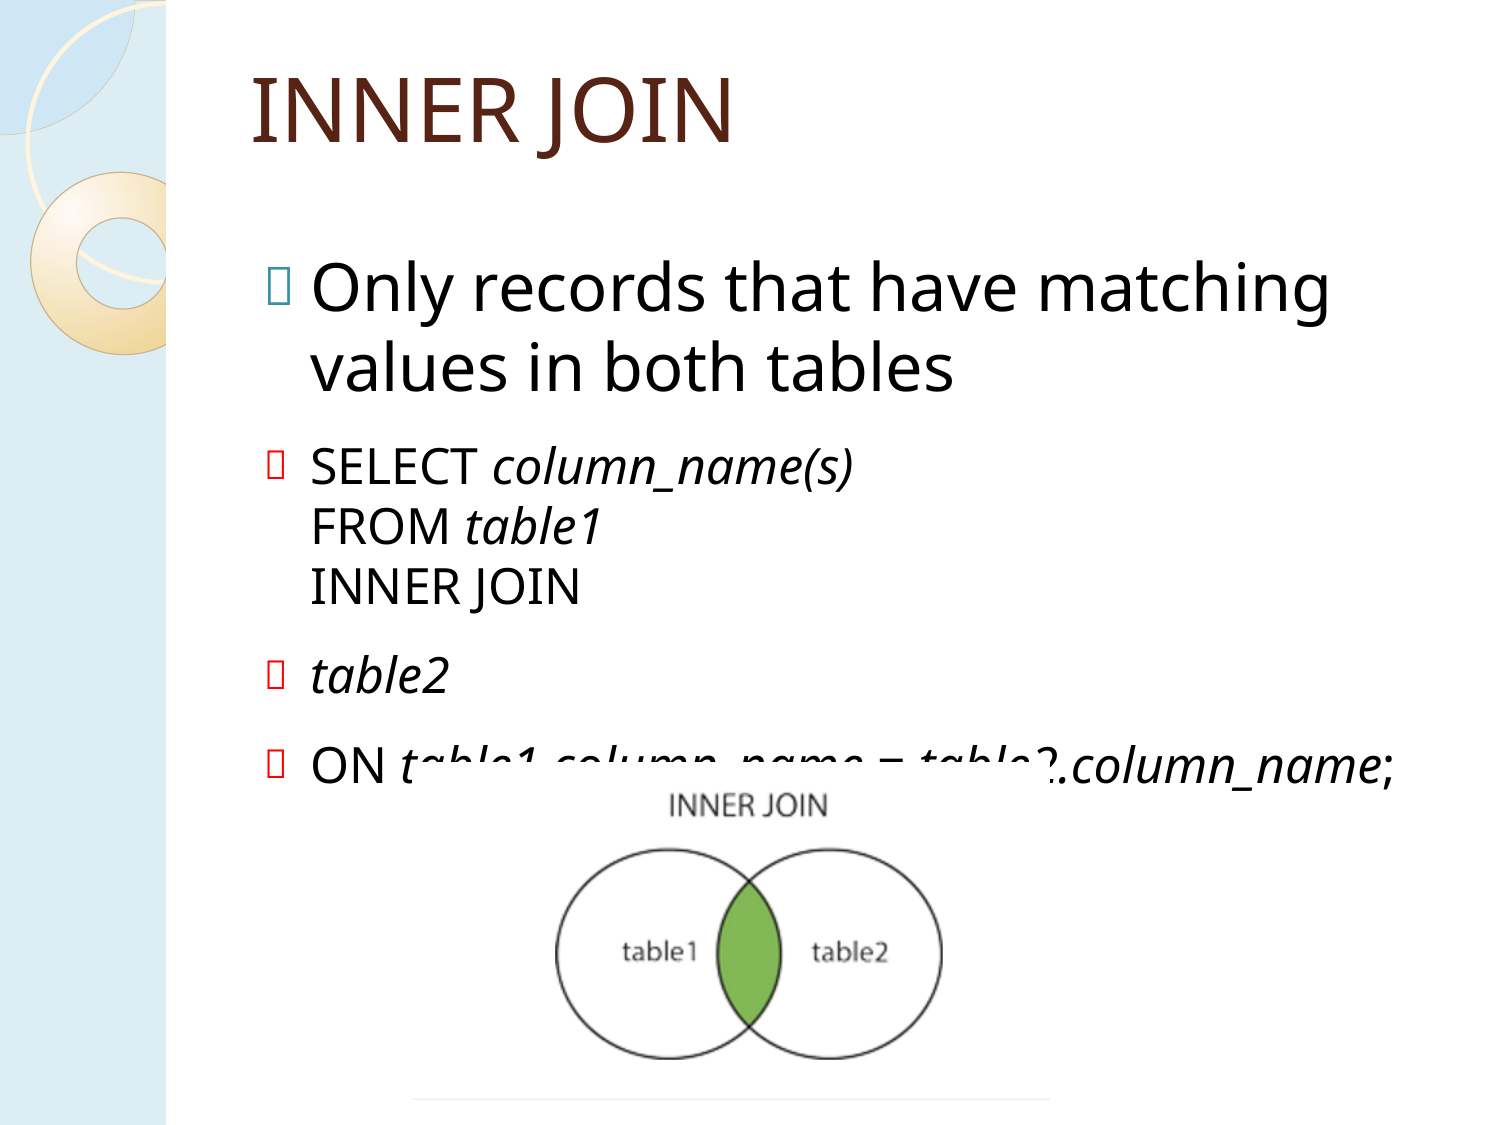

# INNER JOIN
Only records that have matching values in both tables
SELECT column_name(s)
FROM table1
INNER JOIN
table2
ON table1.column_name = table2.column_name;